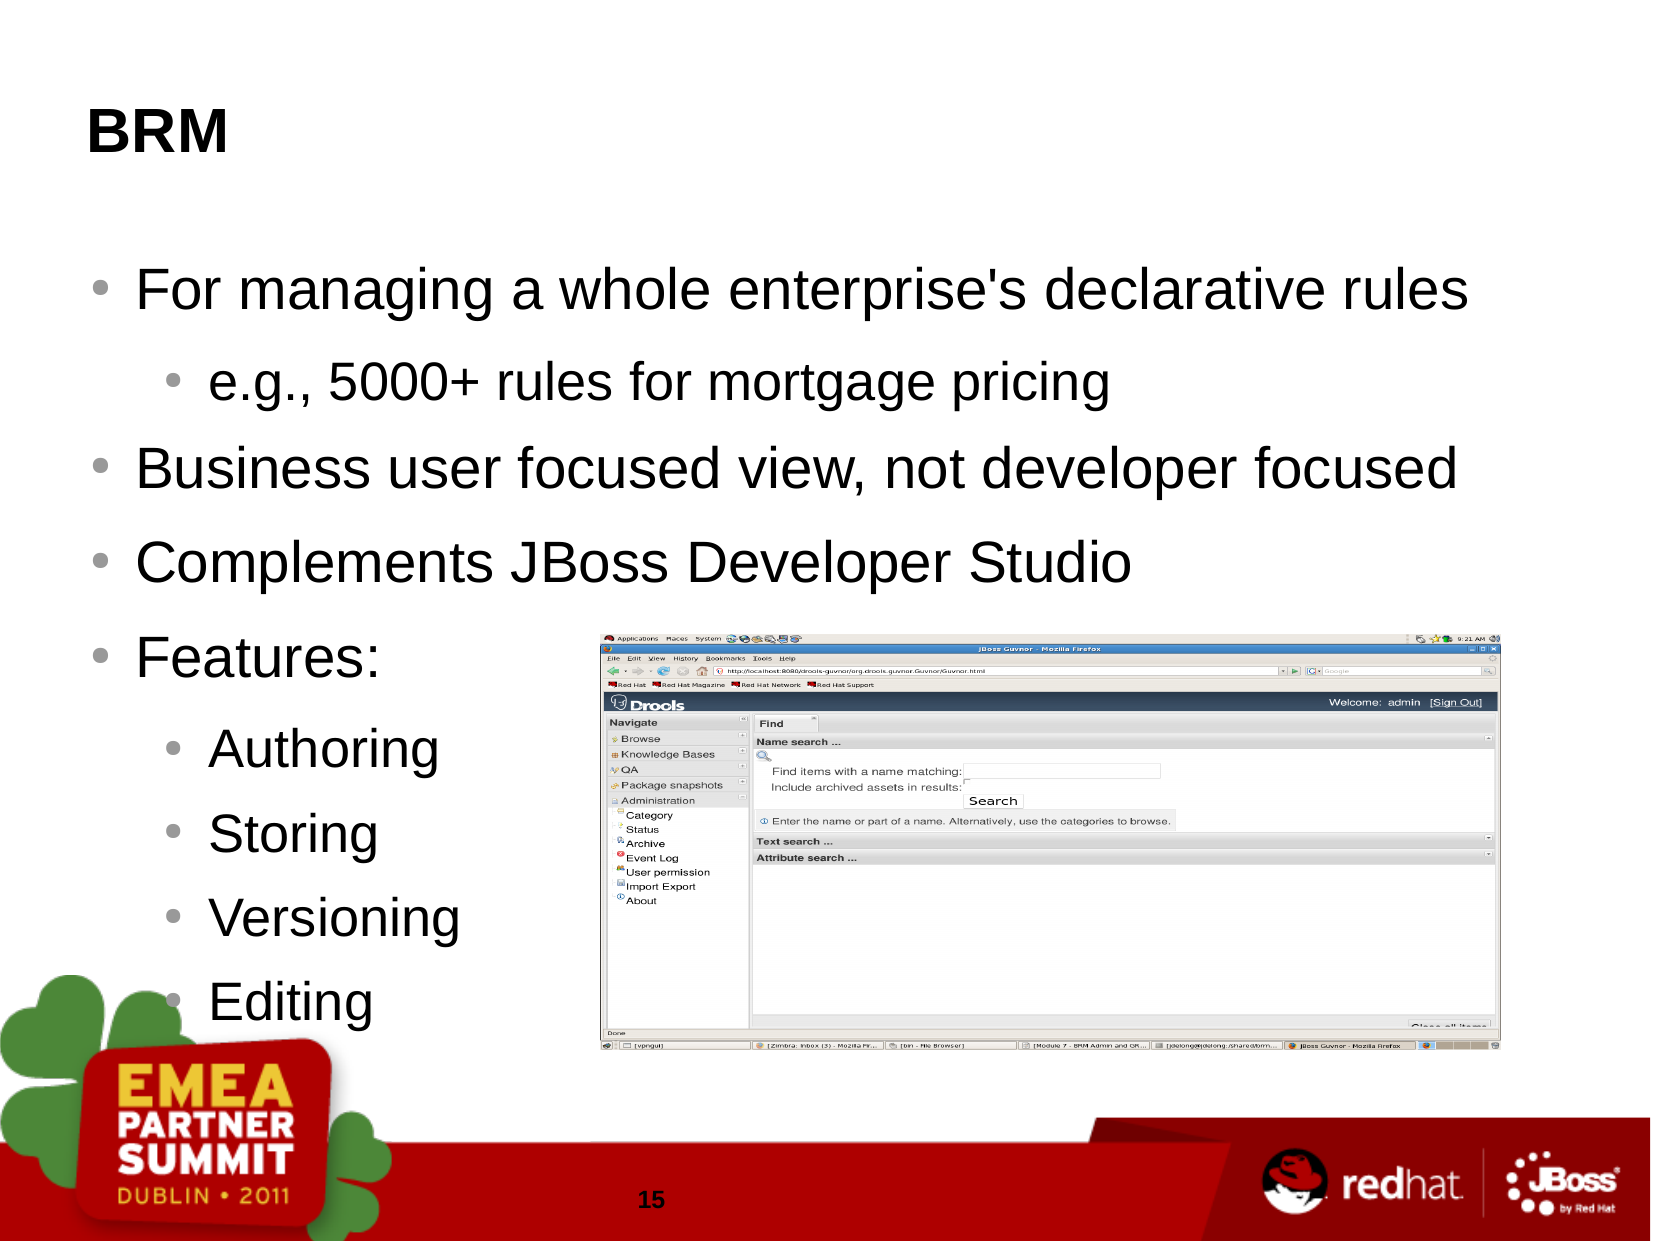

# BRM
For managing a whole enterprise's declarative rules
e.g., 5000+ rules for mortgage pricing
Business user focused view, not developer focused
Complements JBoss Developer Studio
Features:
Authoring
Storing
Versioning
Editing